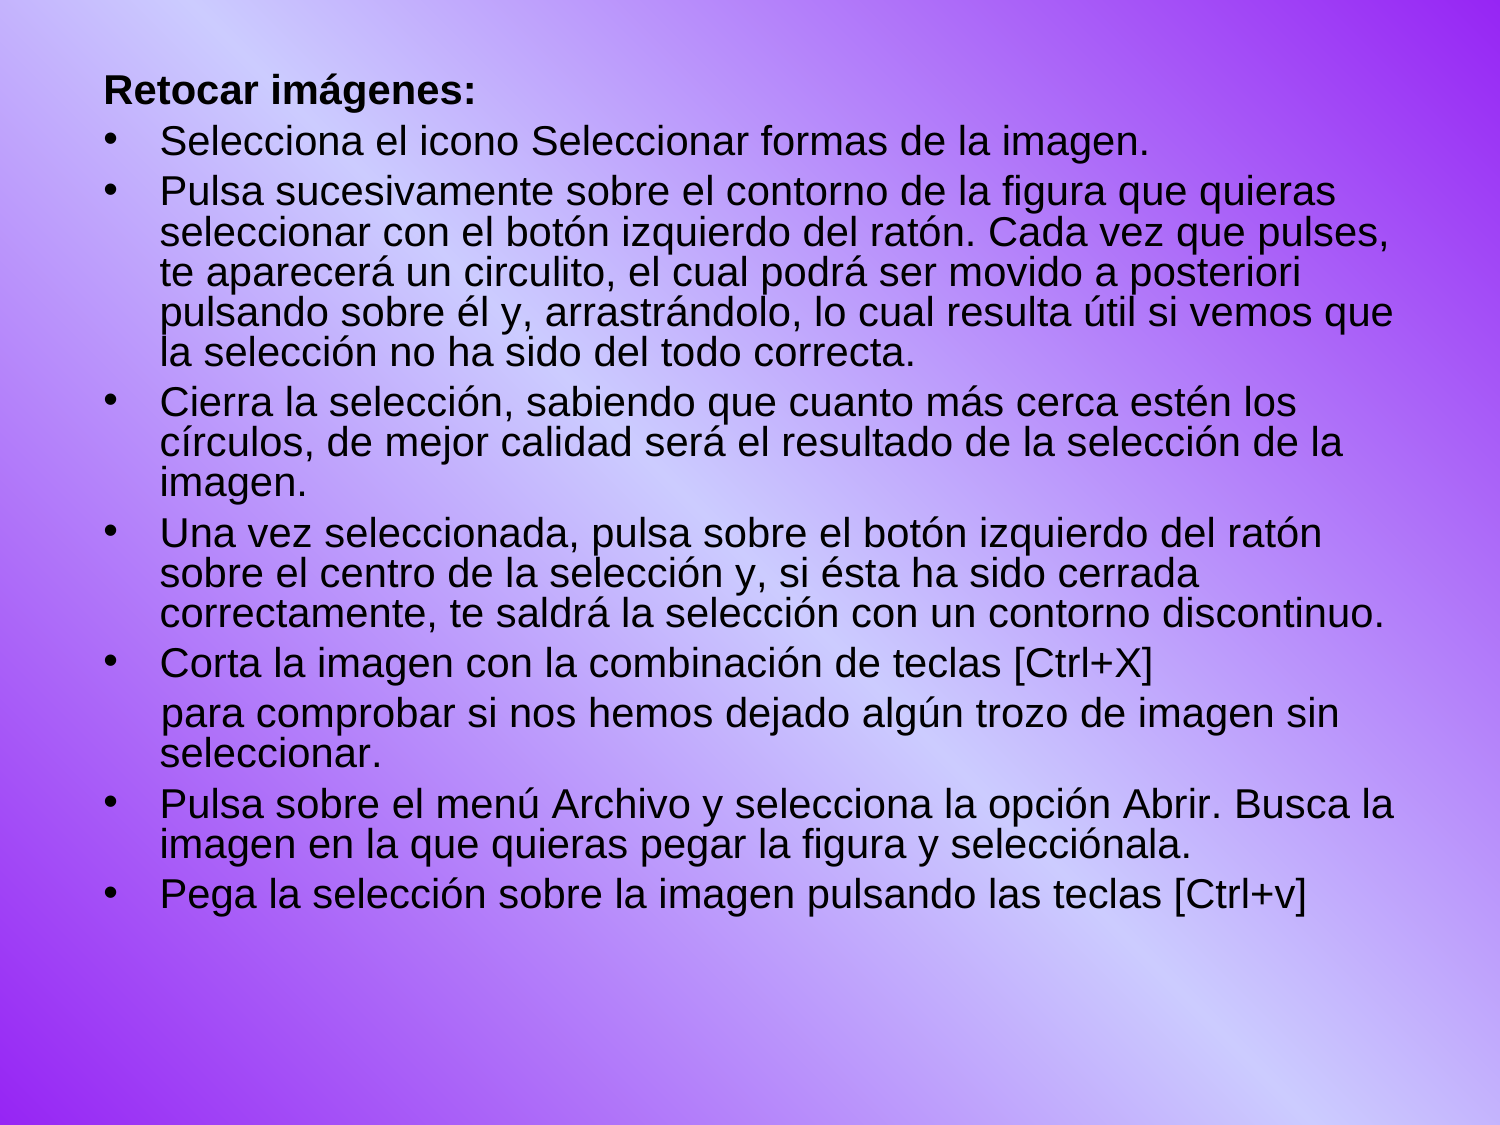

# Retocar imágenes:
Selecciona el icono Seleccionar formas de la imagen.
Pulsa sucesivamente sobre el contorno de la figura que quieras seleccionar con el botón izquierdo del ratón. Cada vez que pulses, te aparecerá un circulito, el cual podrá ser movido a posteriori pulsando sobre él y, arrastrándolo, lo cual resulta útil si vemos que la selección no ha sido del todo correcta.
Cierra la selección, sabiendo que cuanto más cerca estén los círculos, de mejor calidad será el resultado de la selección de la imagen.
Una vez seleccionada, pulsa sobre el botón izquierdo del ratón sobre el centro de la selección y, si ésta ha sido cerrada correctamente, te saldrá la selección con un contorno discontinuo.
Corta la imagen con la combinación de teclas [Ctrl+X]
 para comprobar si nos hemos dejado algún trozo de imagen sin seleccionar.
Pulsa sobre el menú Archivo y selecciona la opción Abrir. Busca la imagen en la que quieras pegar la figura y selecciónala.
Pega la selección sobre la imagen pulsando las teclas [Ctrl+v]